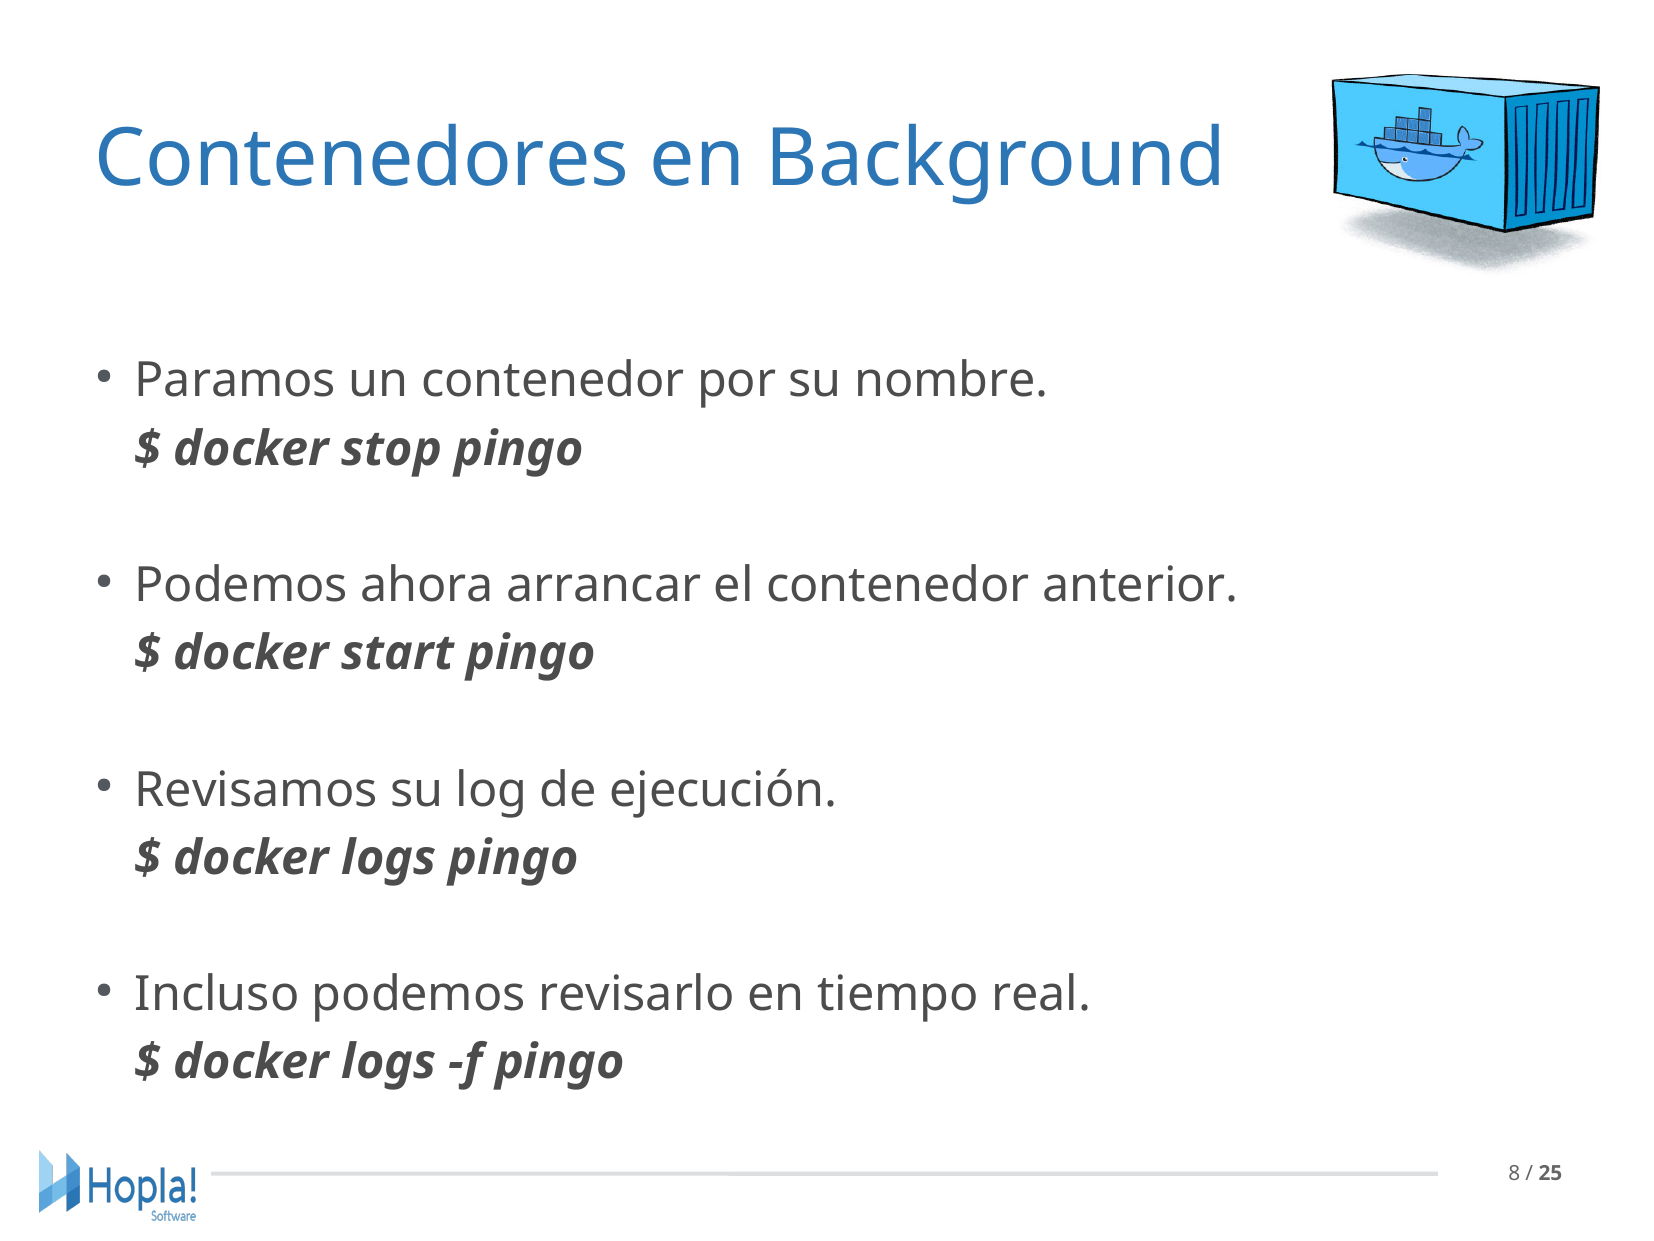

# Contenedores en Background
Paramos un contenedor por su nombre.
$ docker stop pingo
Podemos ahora arrancar el contenedor anterior.
$ docker start pingo
Revisamos su log de ejecución.
$ docker logs pingo
Incluso podemos revisarlo en tiempo real.
$ docker logs -f pingo
8